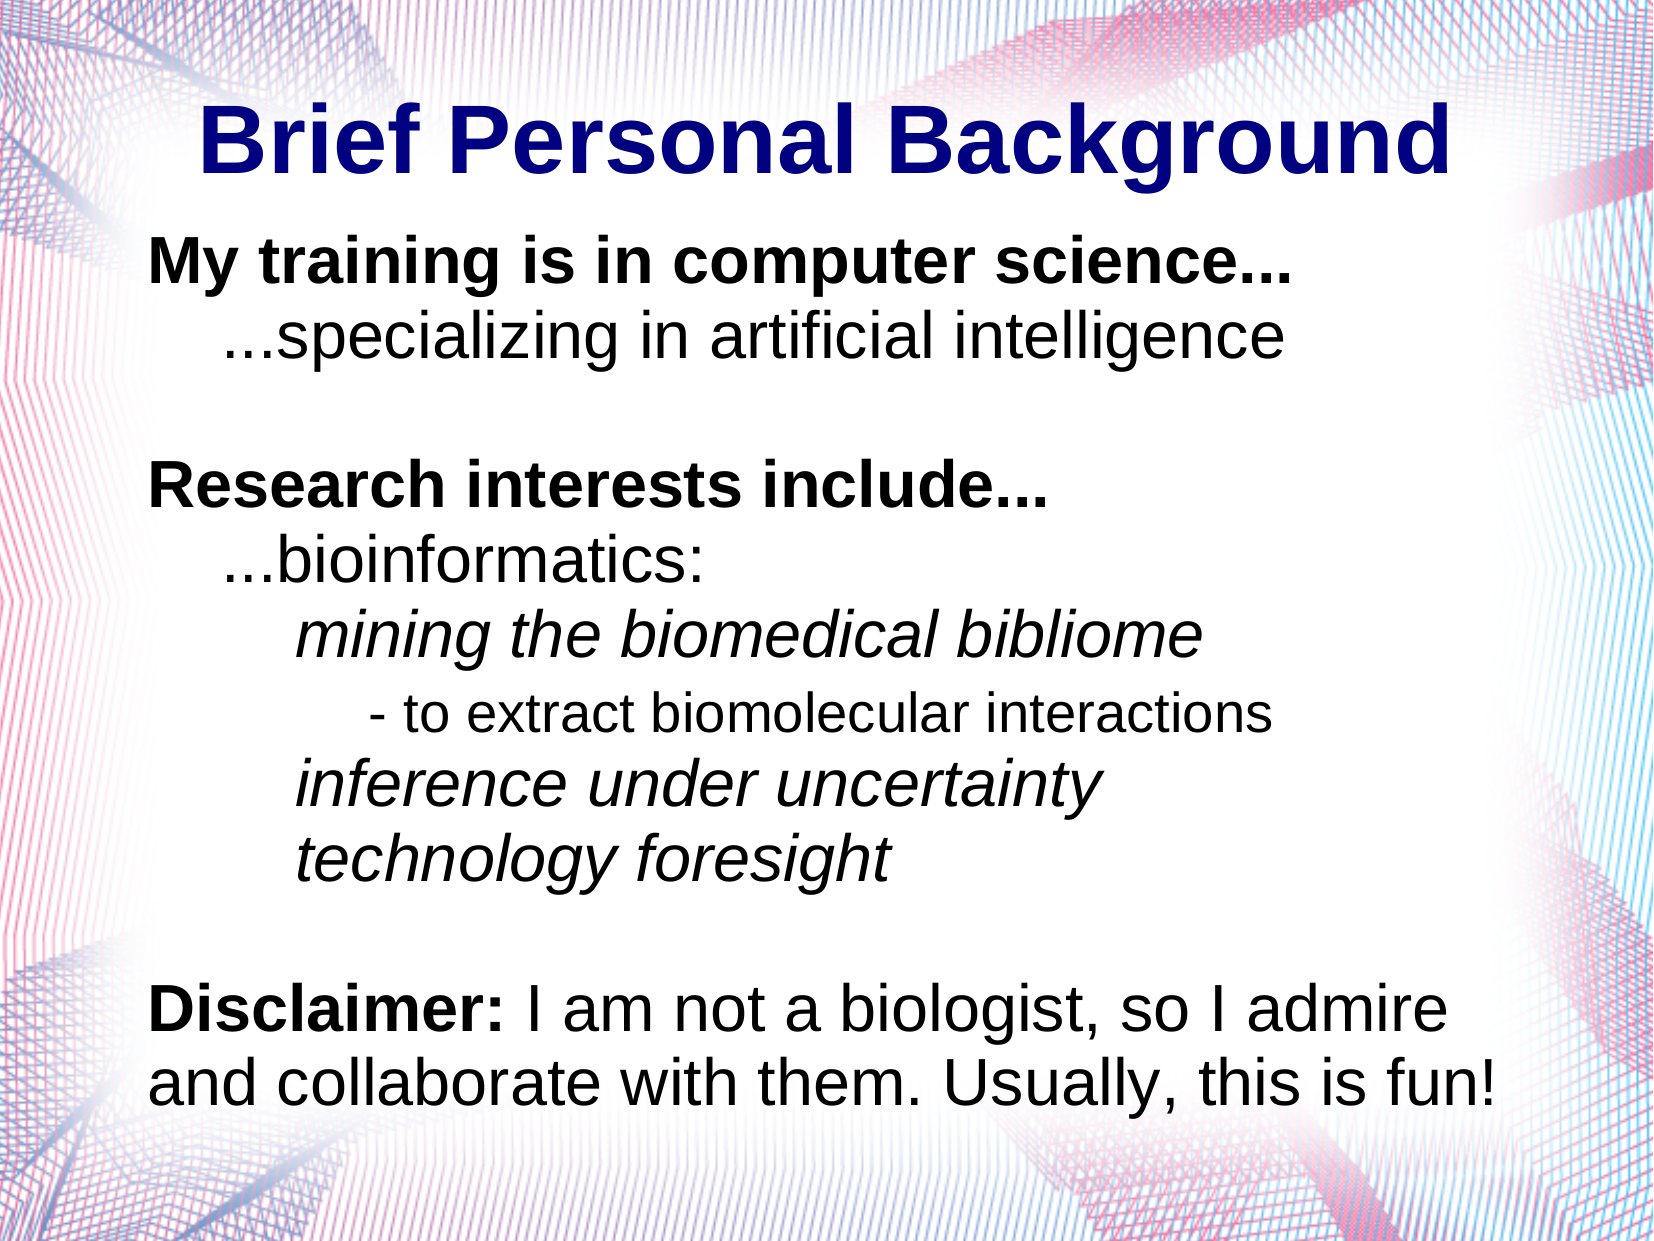

# Brief Personal Background
My training is in computer science...
	...specializing in artificial intelligence
Research interests include...
	...bioinformatics:
		mining the biomedical bibliome
			- to extract biomolecular interactions
		inference under uncertainty
		technology foresight
Disclaimer: I am not a biologist, so I admire and collaborate with them. Usually, this is fun!